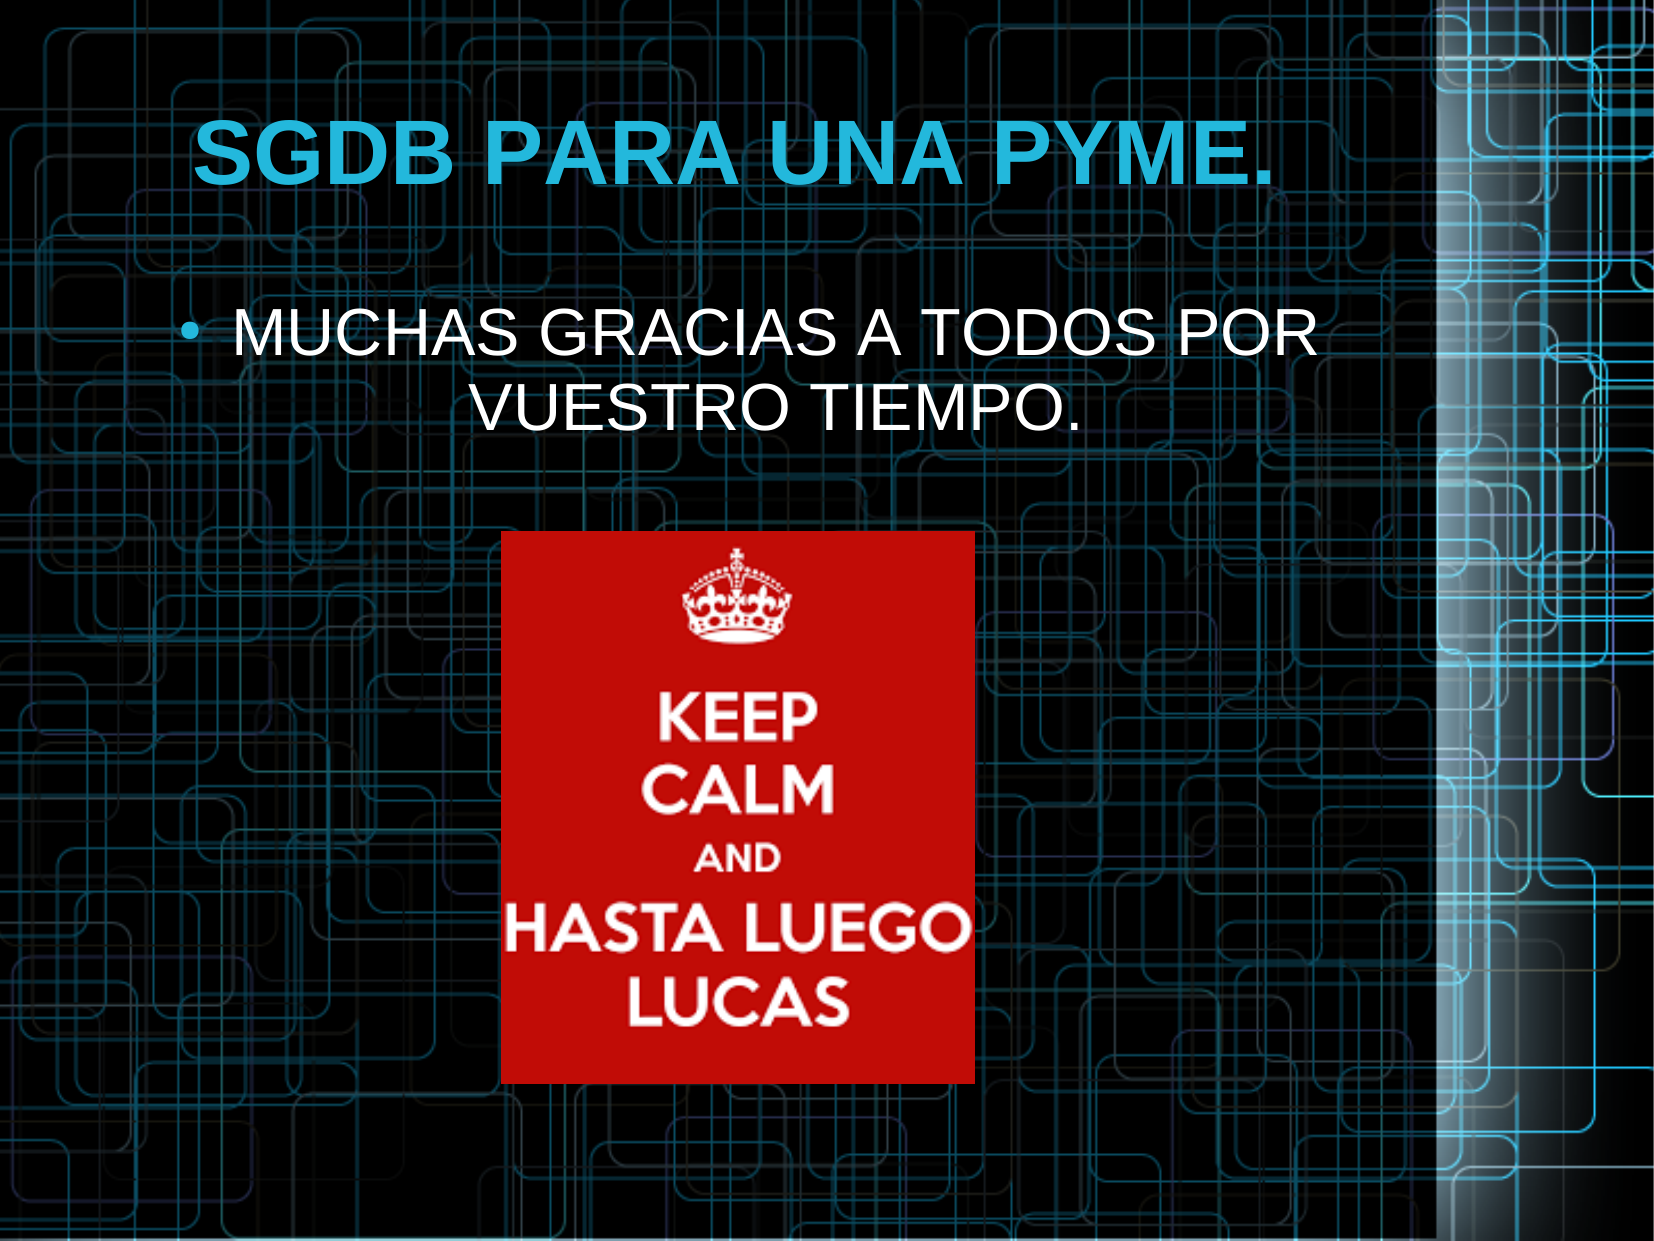

# SGDB PARA UNA PYME.
MUCHAS GRACIAS A TODOS POR VUESTRO TIEMPO.